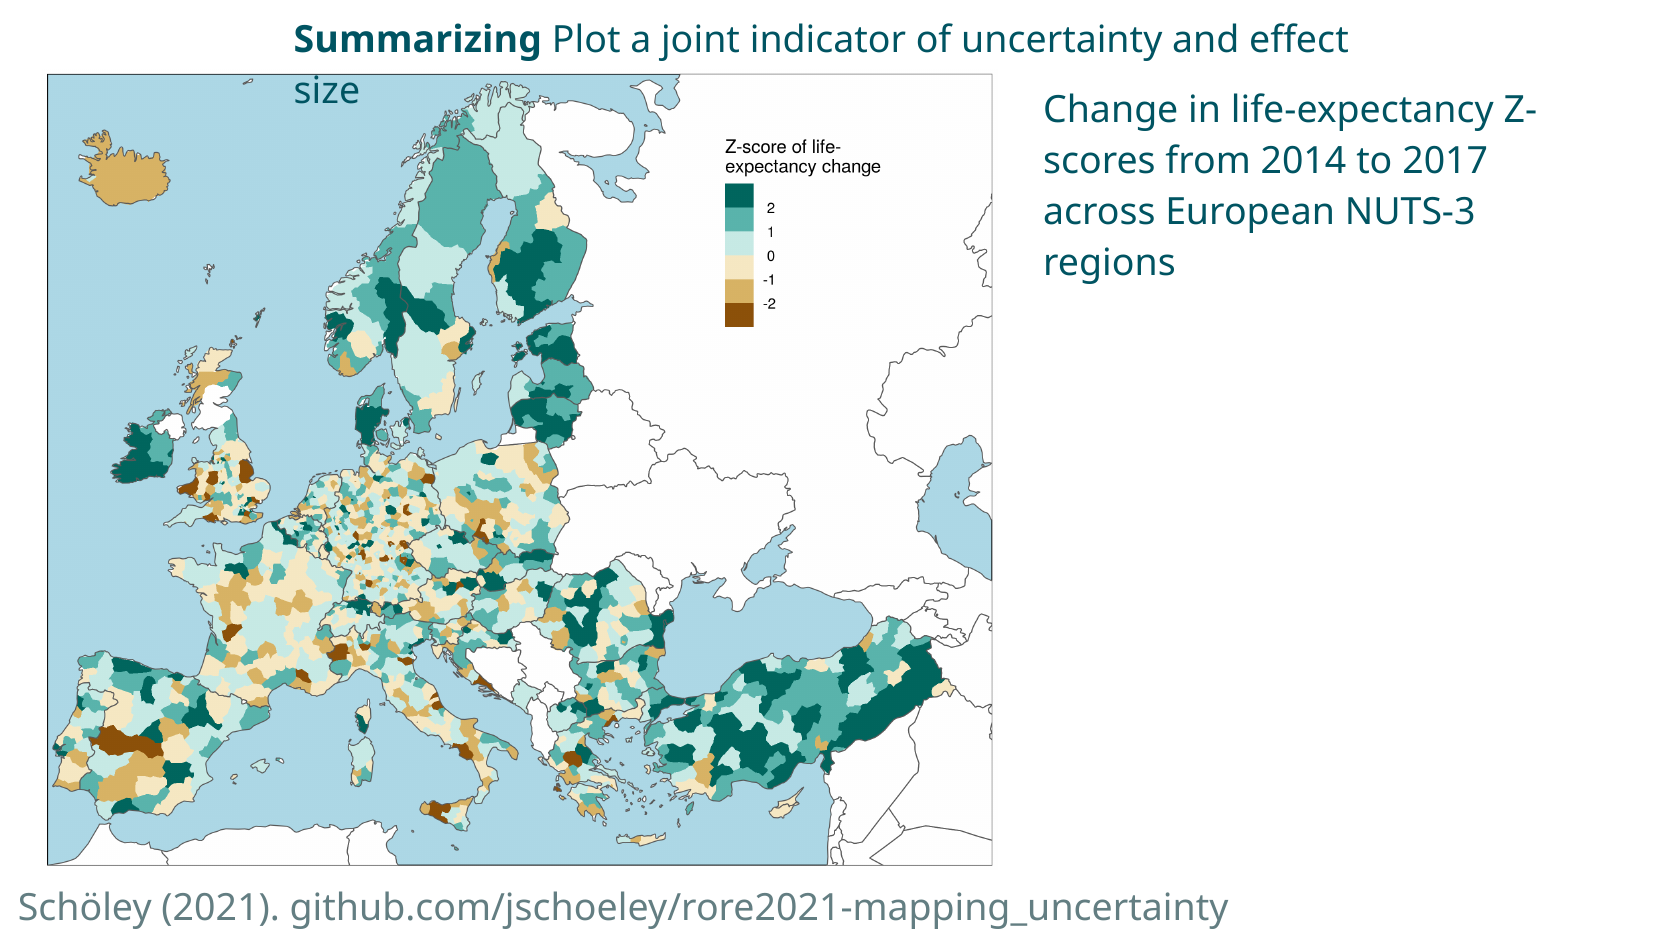

Summarizing Plot a joint indicator of uncertainty and effect size
Change in life-expectancy Z-scores from 2014 to 2017 across European NUTS-3 regions
Schöley (2021). github.com/jschoeley/rore2021-mapping_uncertainty